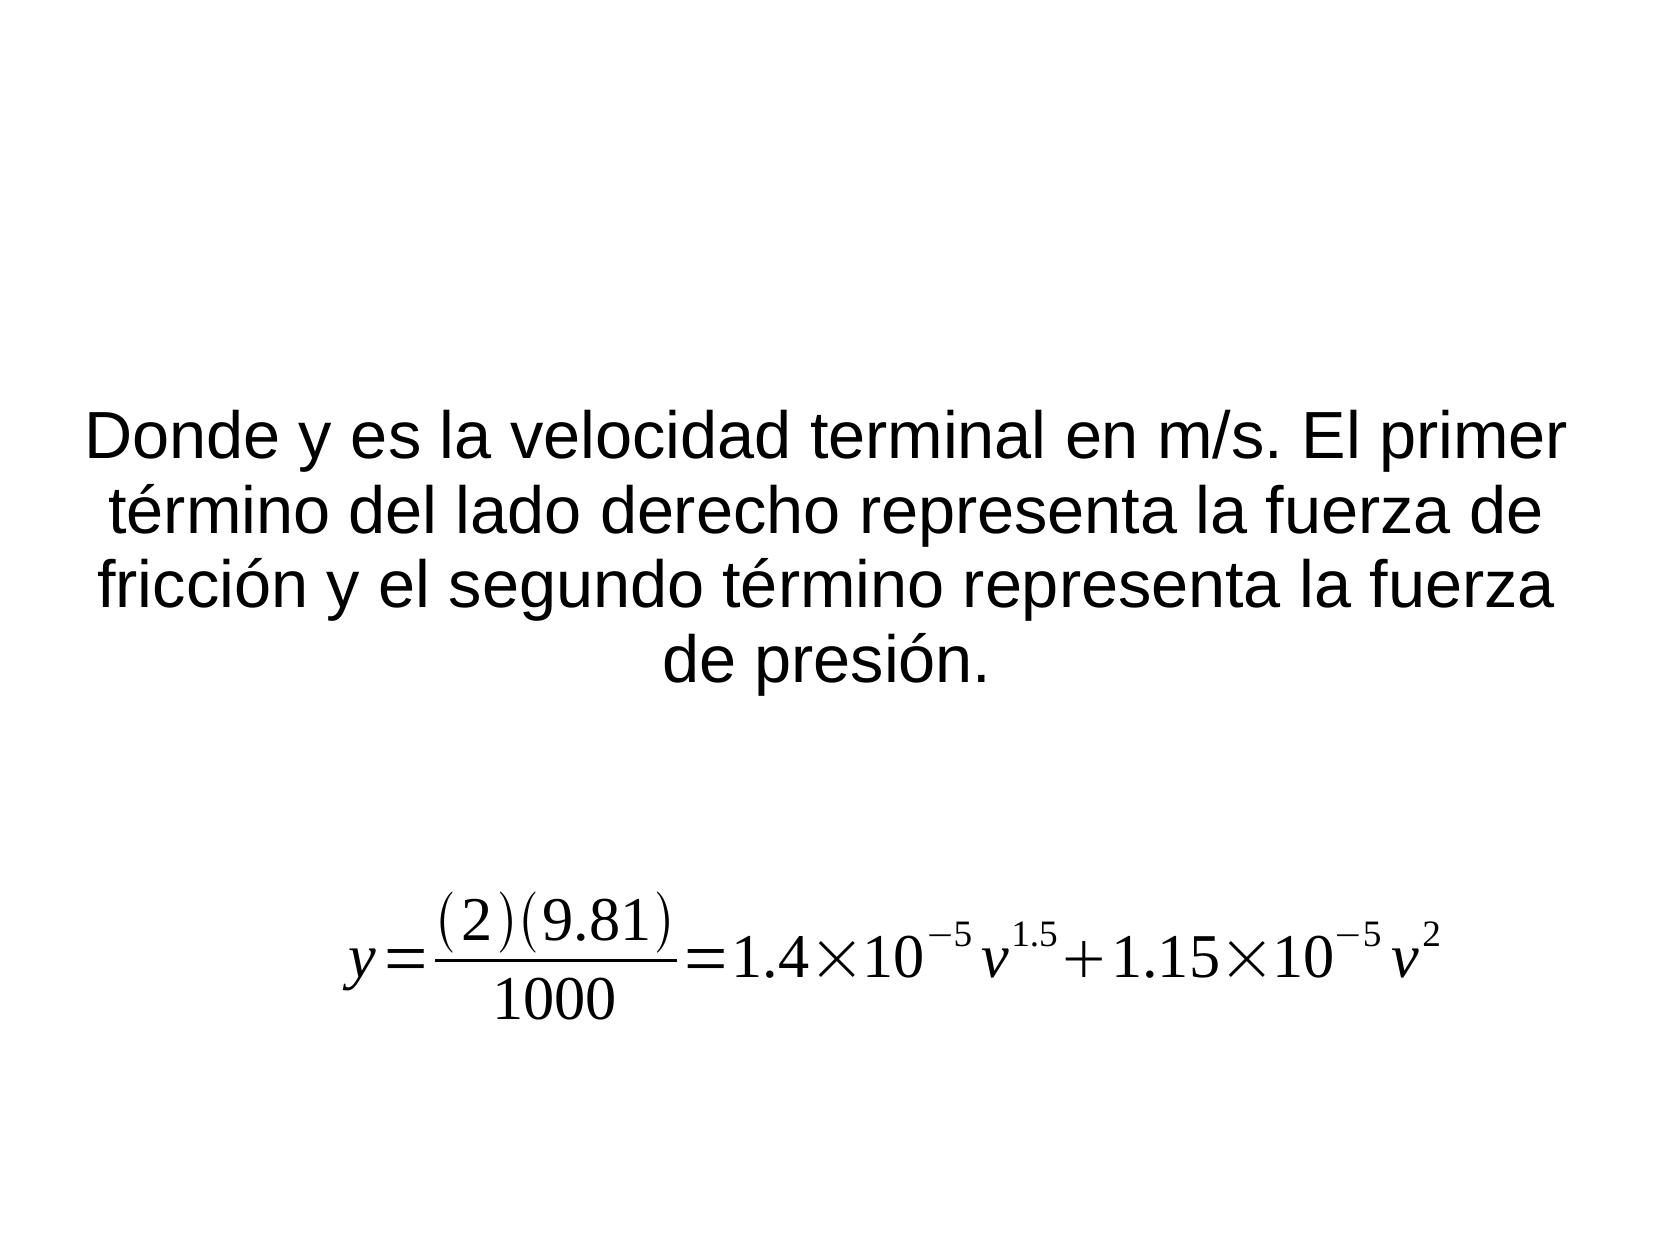

#
Donde y es la velocidad terminal en m/s. El primer término del lado derecho representa la fuerza de fricción y el segundo término representa la fuerza de presión.